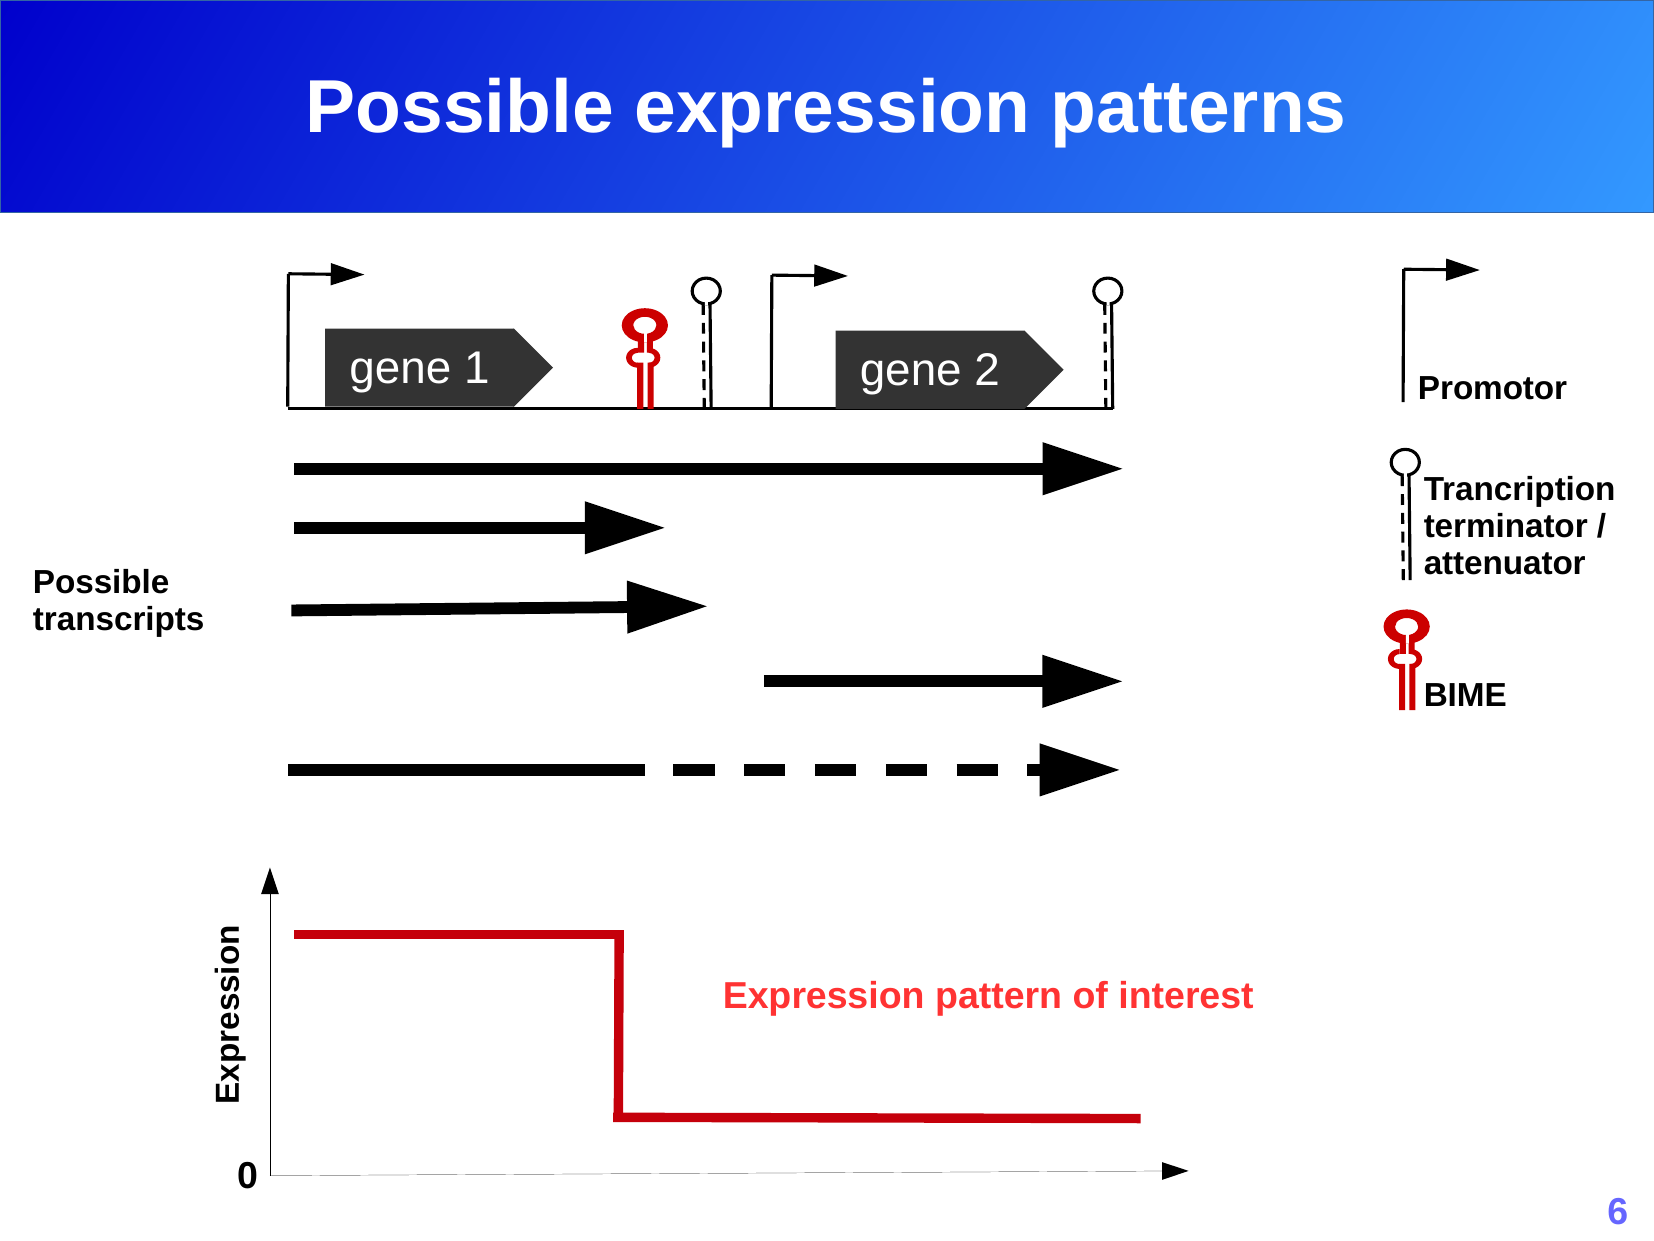

# Possible expression patterns
gene 1
gene 2
Promotor
Trancription
terminator /
attenuator
Possible
transcripts
BIME
Expression pattern of interest
Expression
0
6